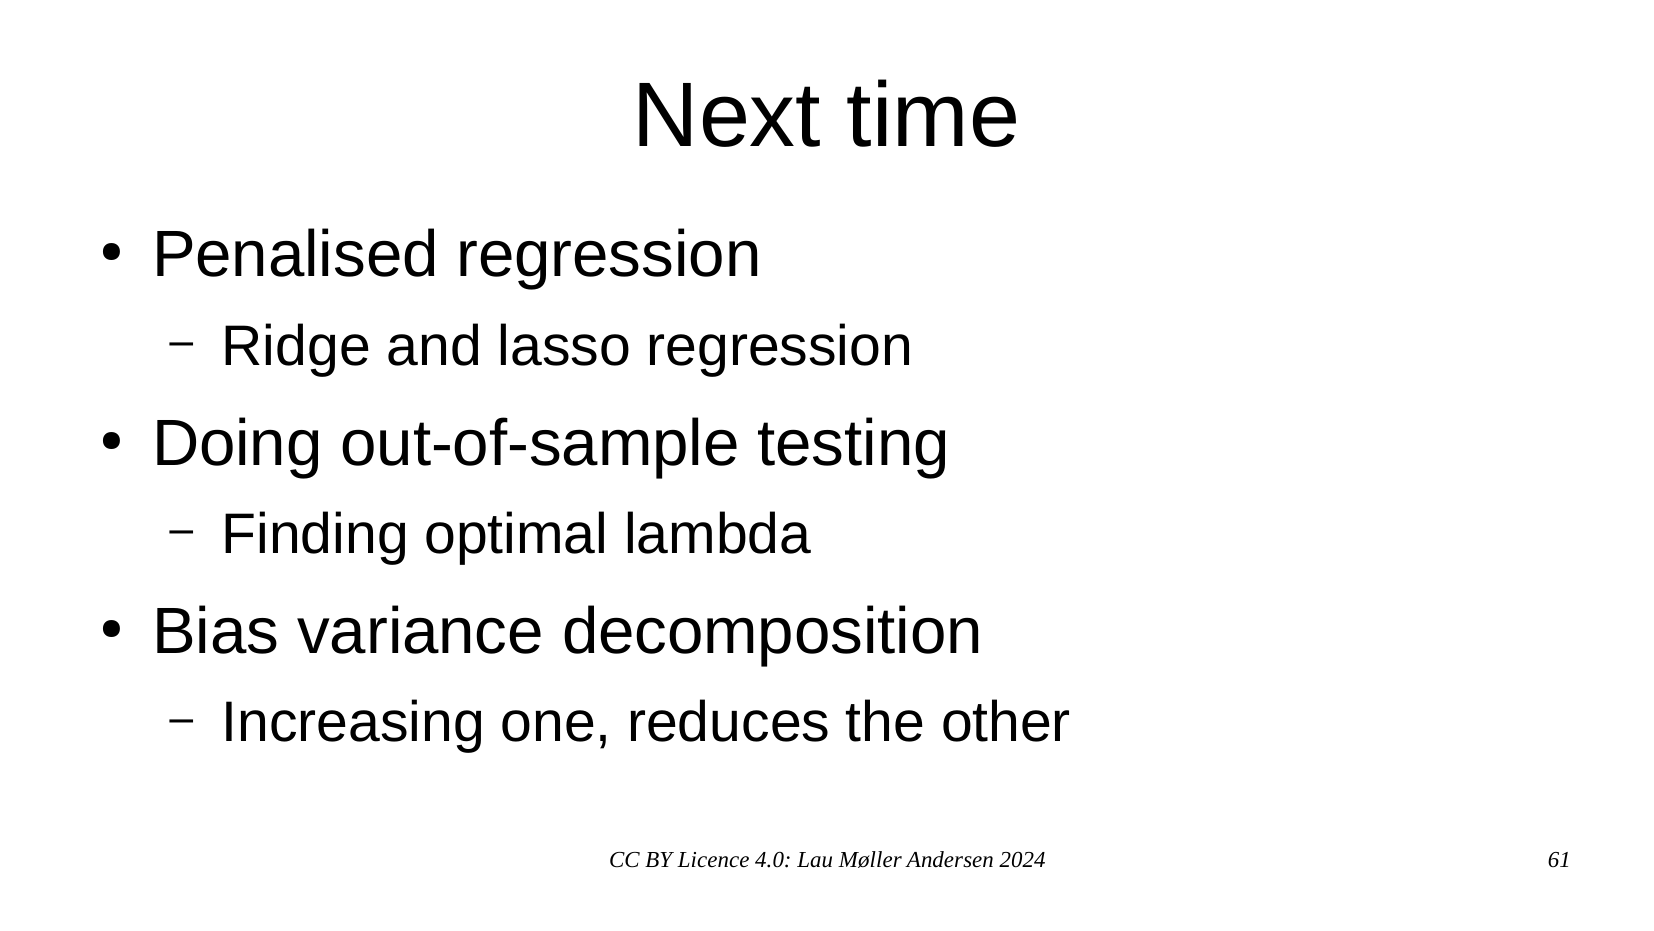

# Next time
Penalised regression
Ridge and lasso regression
Doing out-of-sample testing
Finding optimal lambda
Bias variance decomposition
Increasing one, reduces the other
CC BY Licence 4.0: Lau Møller Andersen 2024
61